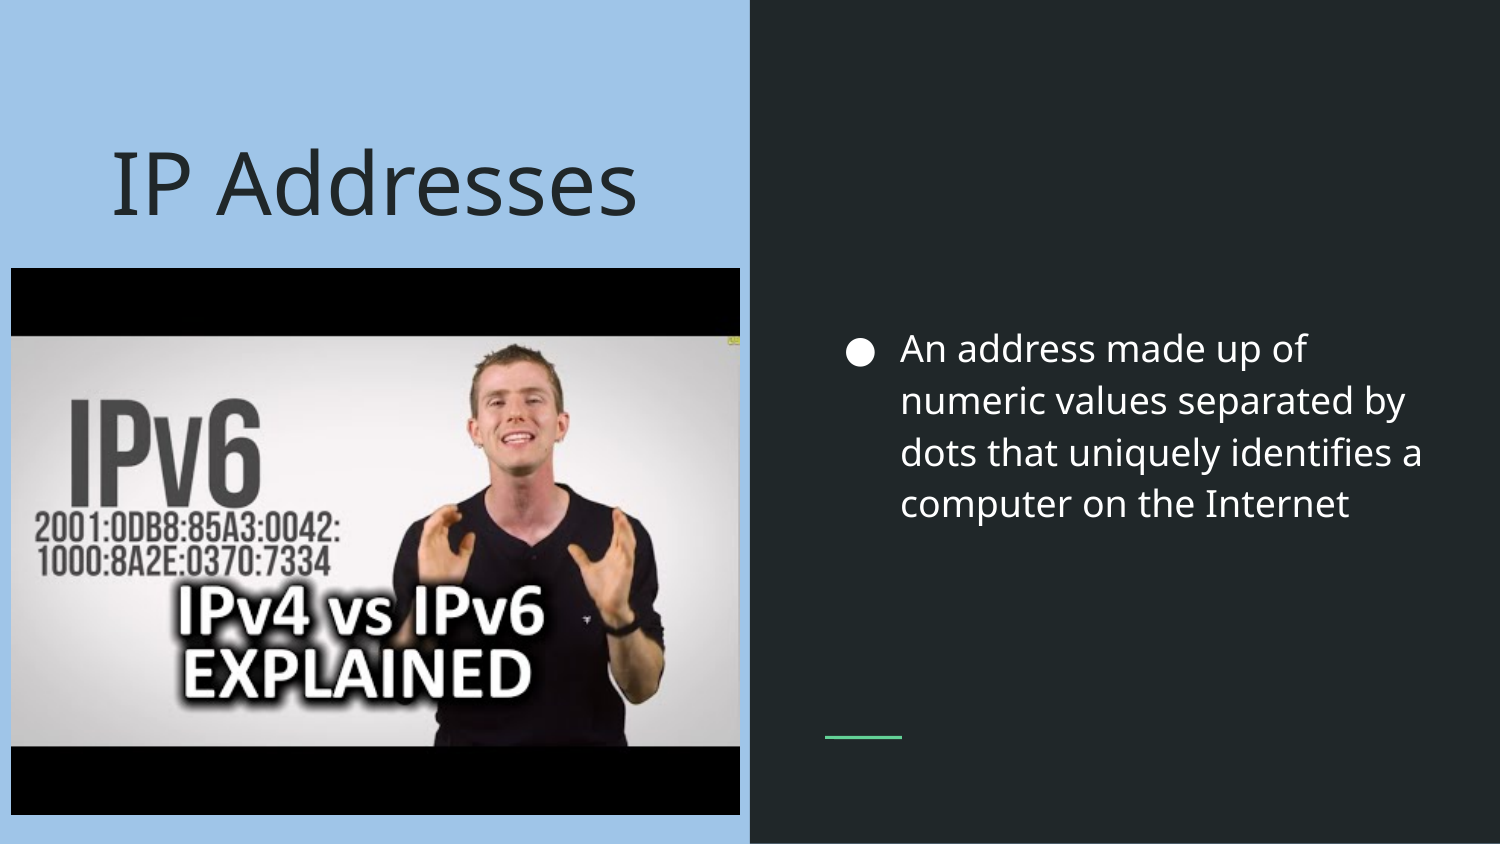

# IP Addresses
An address made up of numeric values separated by dots that uniquely identifies a computer on the Internet